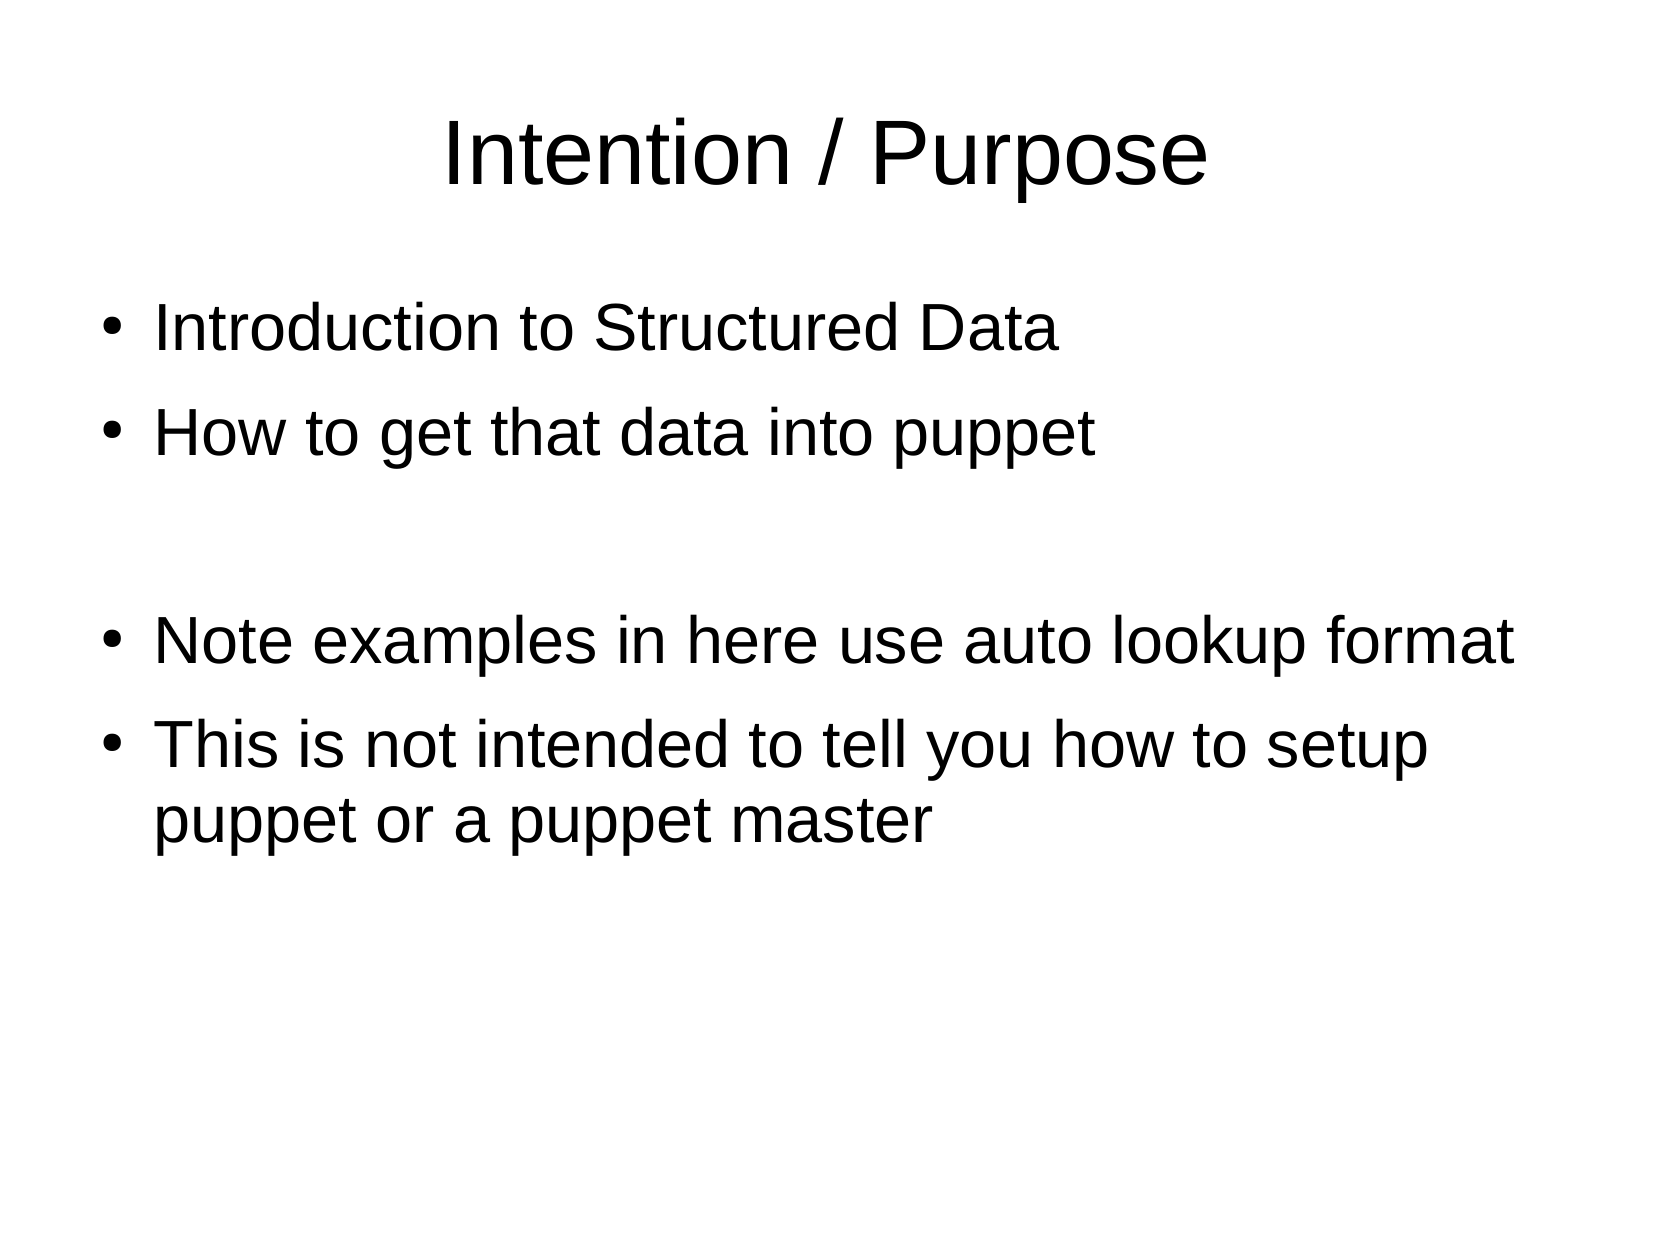

# Intention / Purpose
Introduction to Structured Data
How to get that data into puppet
Note examples in here use auto lookup format
This is not intended to tell you how to setup puppet or a puppet master